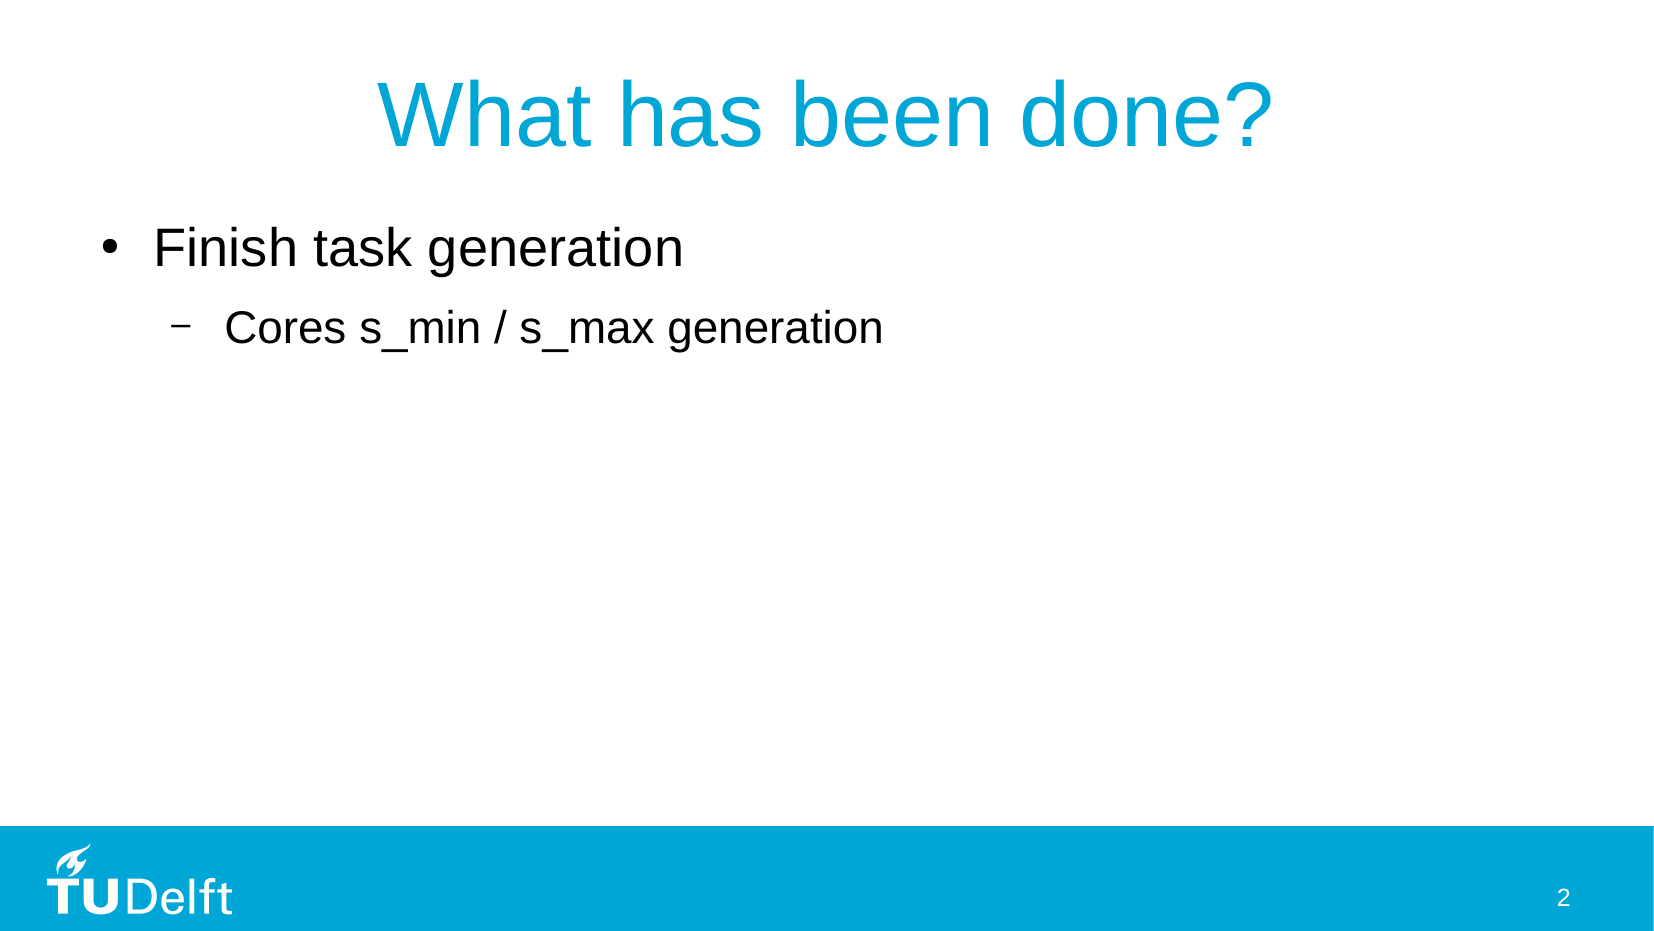

# What has been done?
Finish task generation
Cores s_min / s_max generation
2